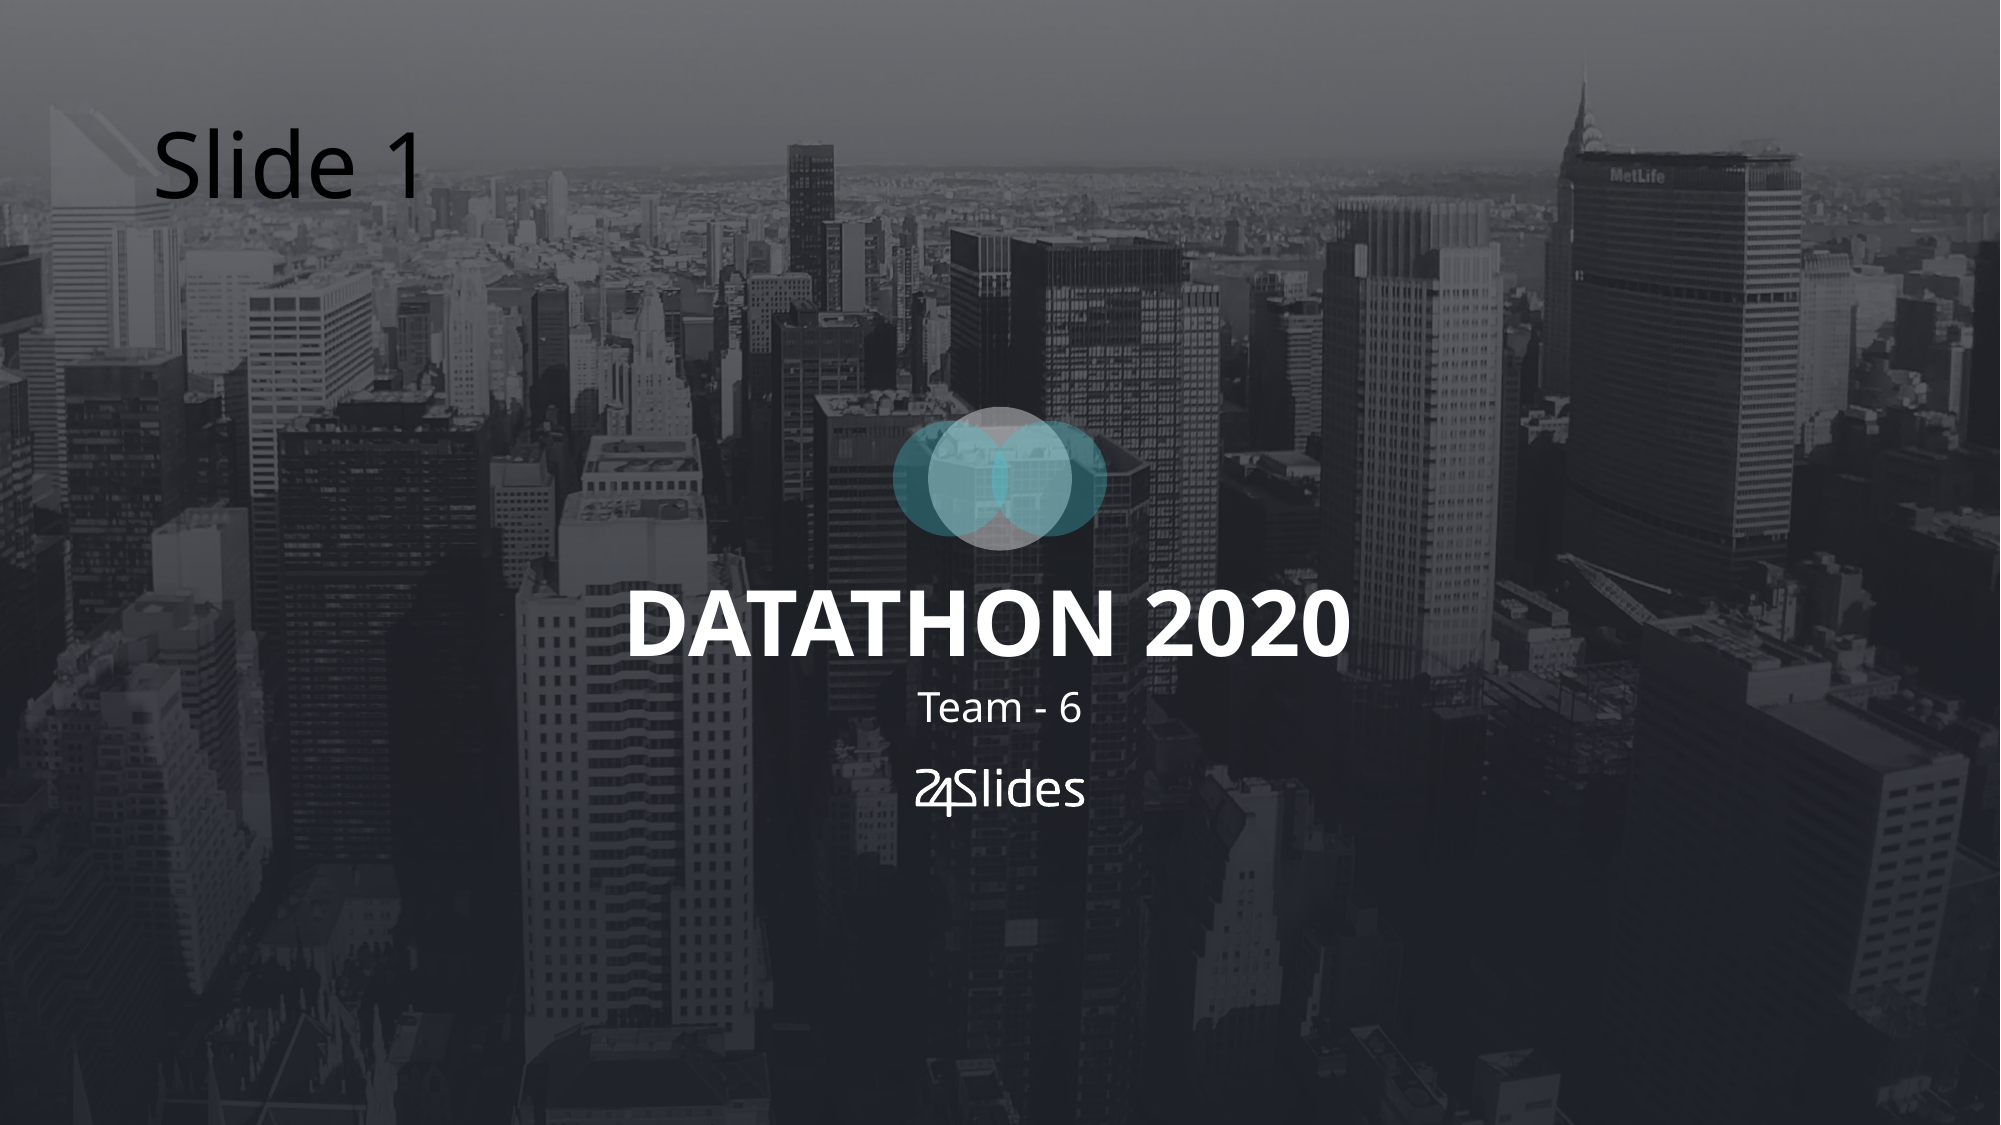

# Slide 1
DATATHON 2020
Team - 6